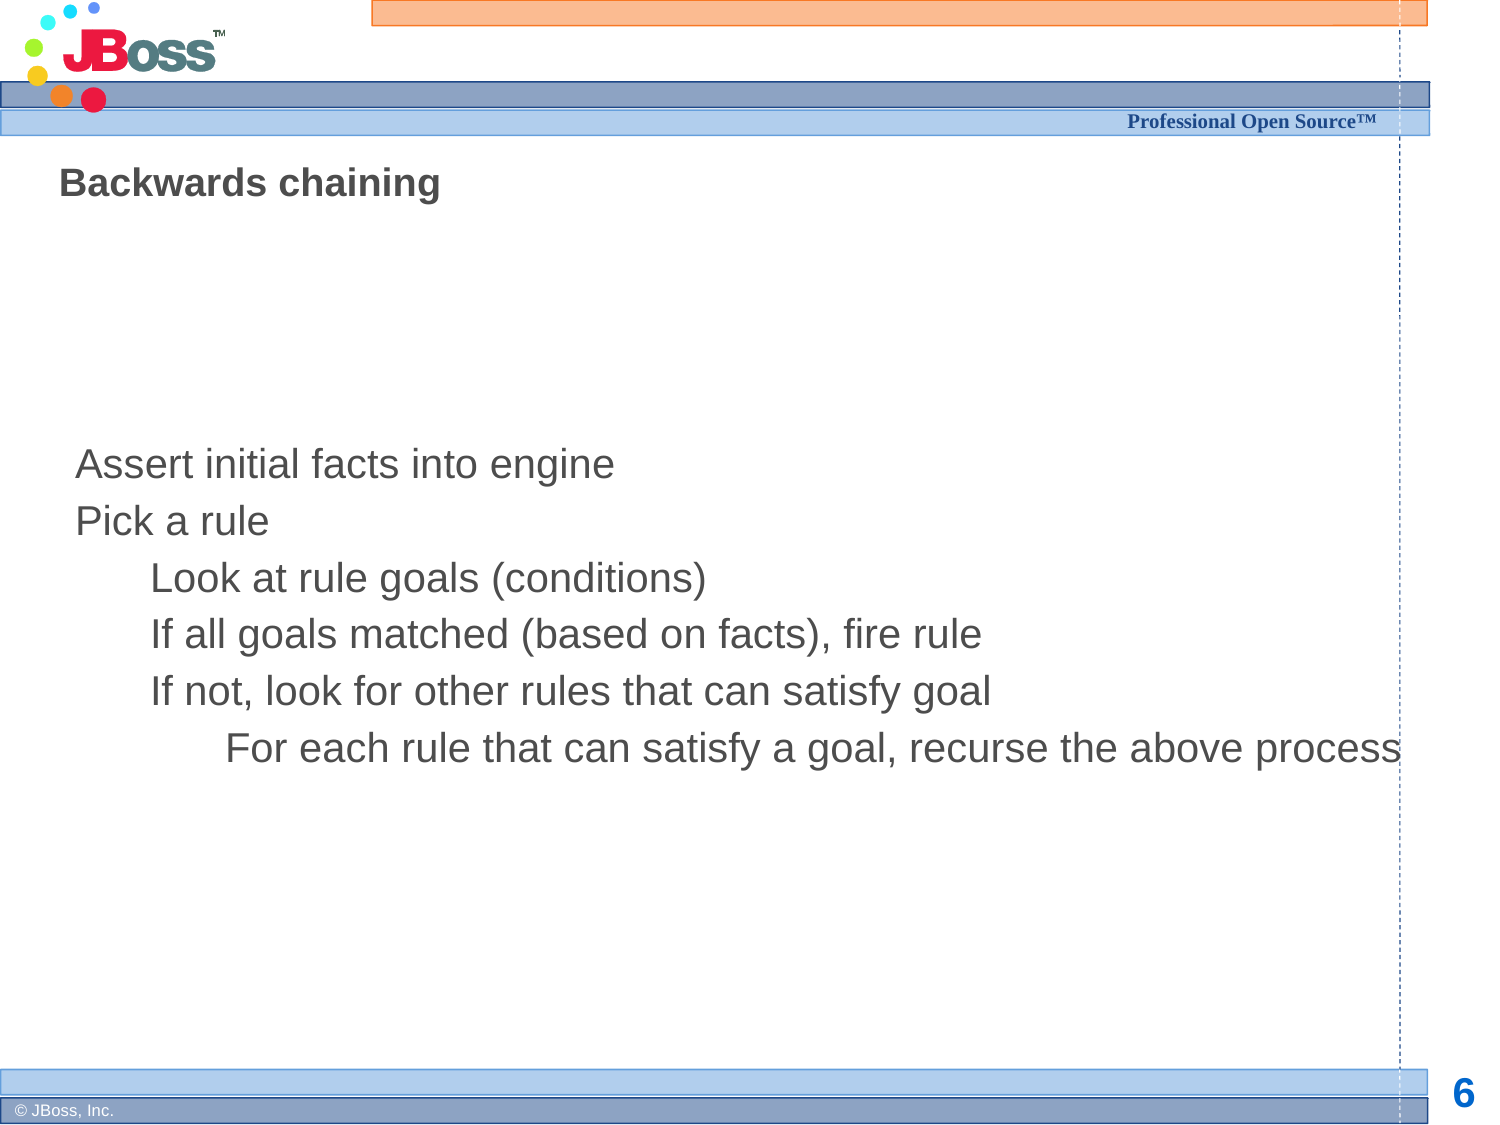

# Backwards chaining
Assert initial facts into engine
Pick a rule
Look at rule goals (conditions)
If all goals matched (based on facts), fire rule
If not, look for other rules that can satisfy goal
For each rule that can satisfy a goal, recurse the above process